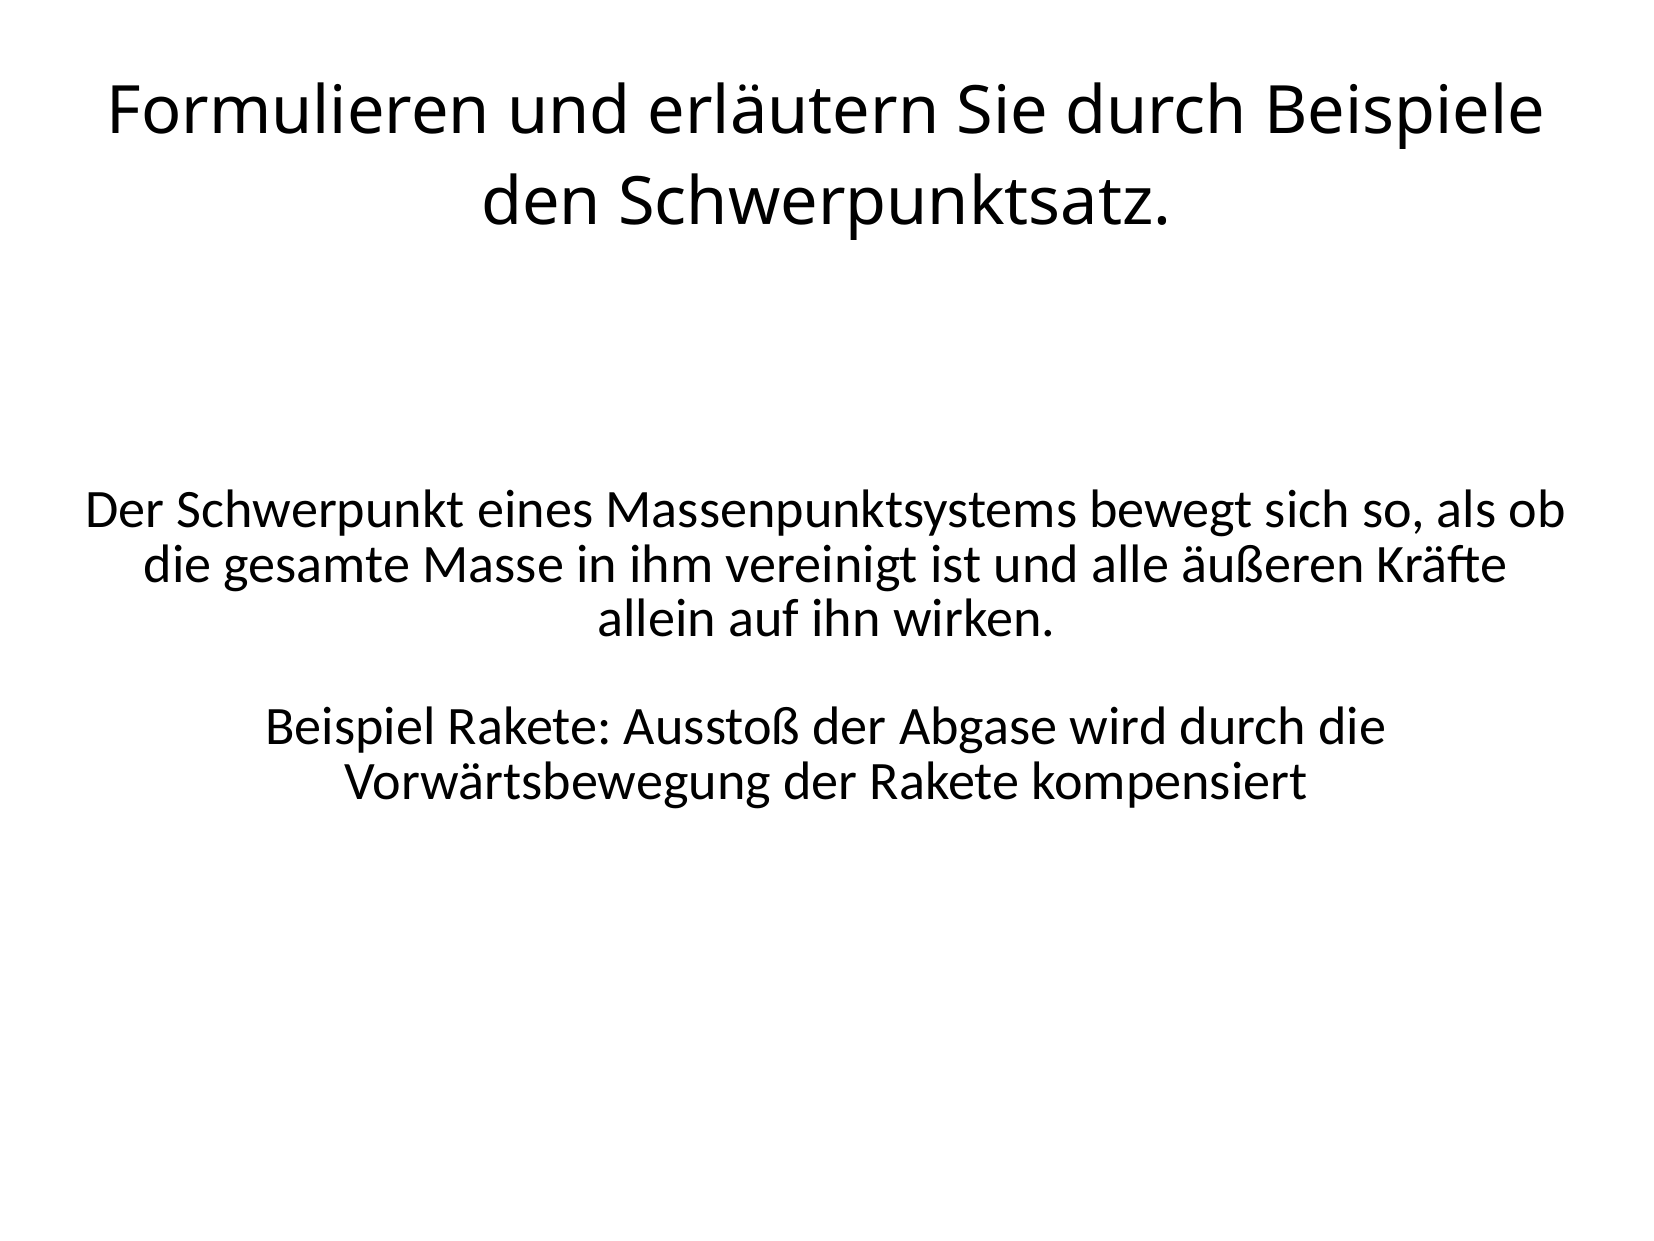

# Formulieren und erläutern Sie durch Beispiele den Schwerpunktsatz.
Der Schwerpunkt eines Massenpunktsystems bewegt sich so, als ob die gesamte Masse in ihm vereinigt ist und alle äußeren Kräfte allein auf ihn wirken.
Beispiel Rakete: Ausstoß der Abgase wird durch die Vorwärtsbewegung der Rakete kompensiert